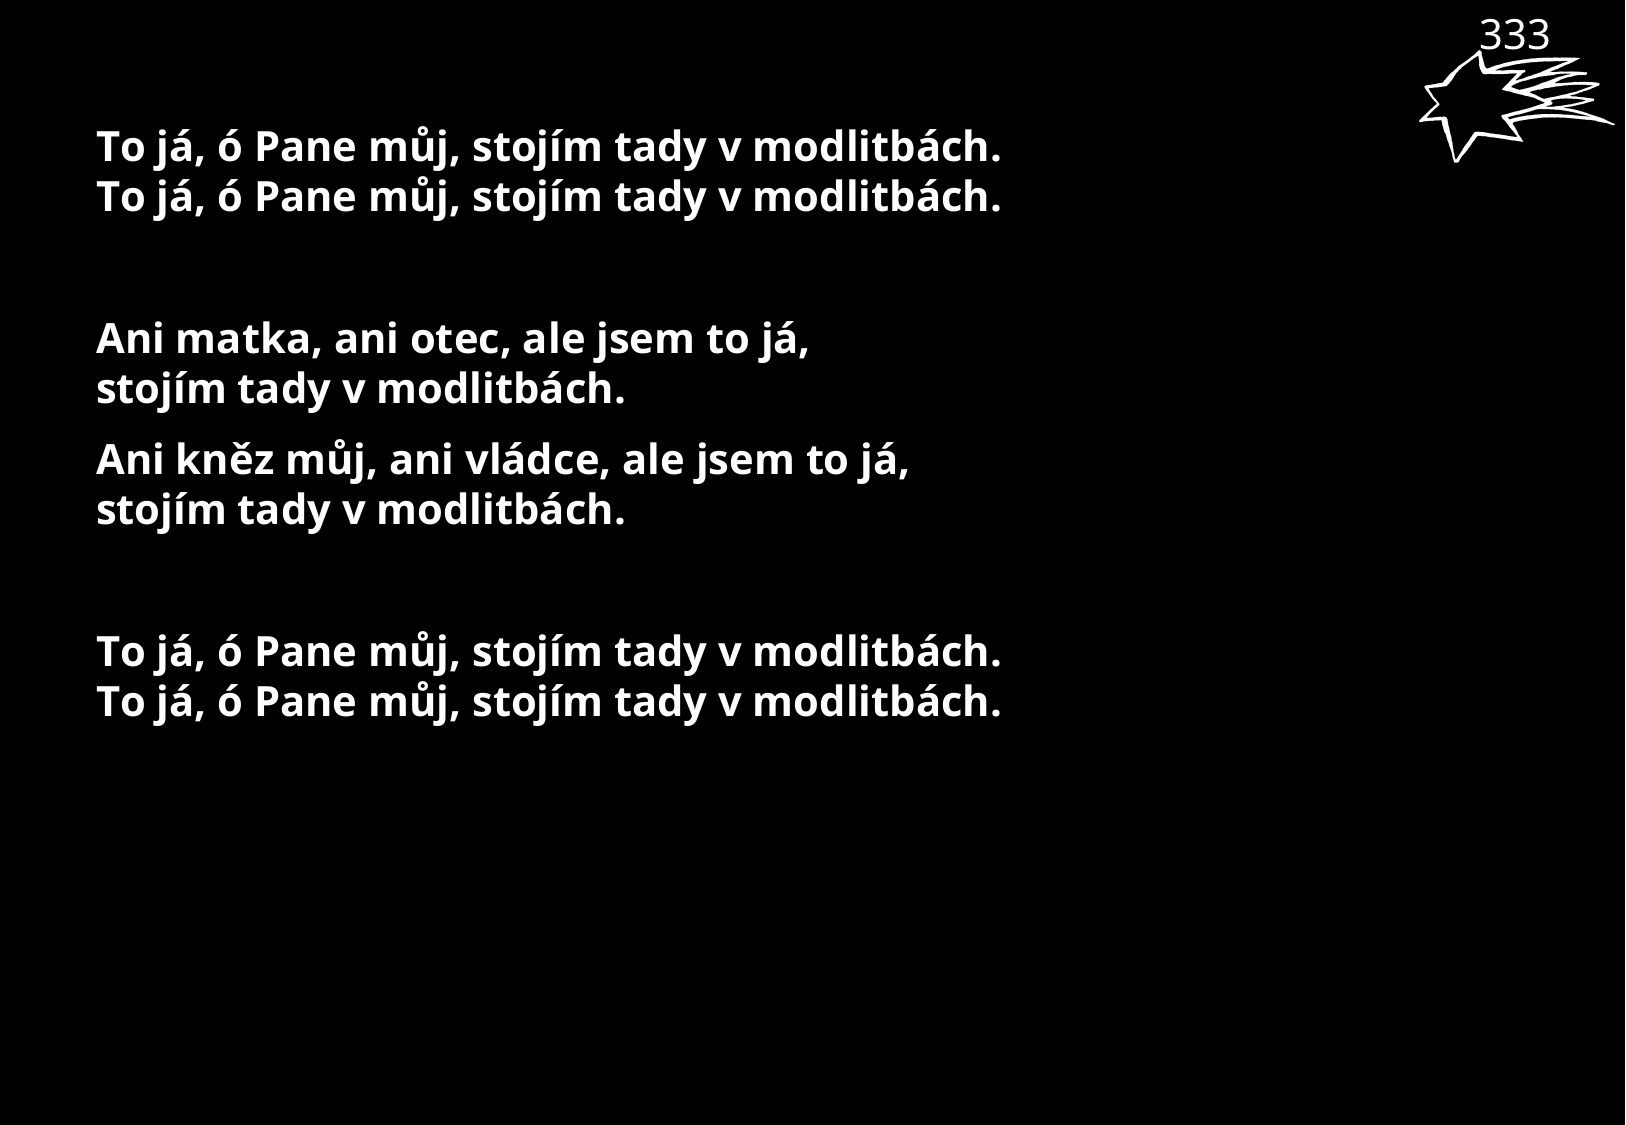

333
# To já, ó Pane můj, stojím tady v modlitbách. To já, ó Pane můj, stojím tady v modlitbách.
Ani matka, ani otec, ale jsem to já,
stojím tady v modlitbách.
Ani kněz můj, ani vládce, ale jsem to já,
stojím tady v modlitbách.
To já, ó Pane můj, stojím tady v modlitbách.
To já, ó Pane můj, stojím tady v modlitbách.